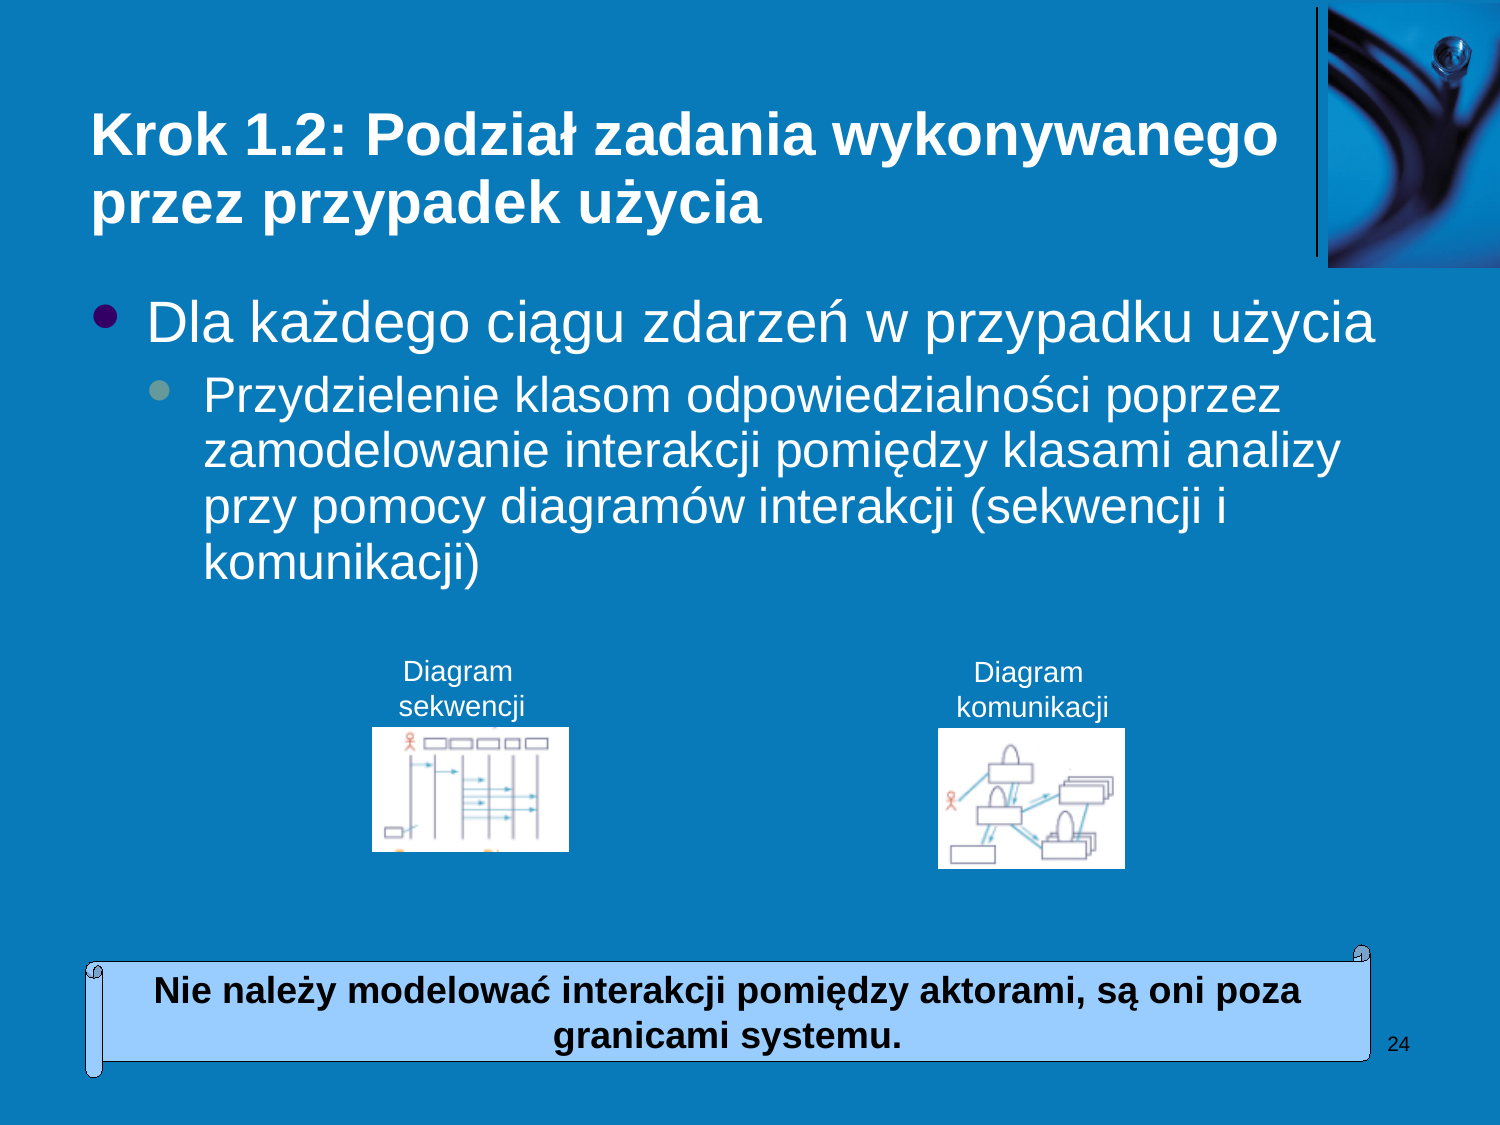

# Krok 1.2: Podział zadania wykonywanego przez przypadek użycia
Dla każdego ciągu zdarzeń w przypadku użycia
Przydzielenie klasom odpowiedzialności poprzez zamodelowanie interakcji pomiędzy klasami analizy przy pomocy diagramów interakcji (sekwencji i komunikacji)
Diagram
sekwencji
Diagram
komunikacji
Nie należy modelować interakcji pomiędzy aktorami, są oni poza granicami systemu.
24